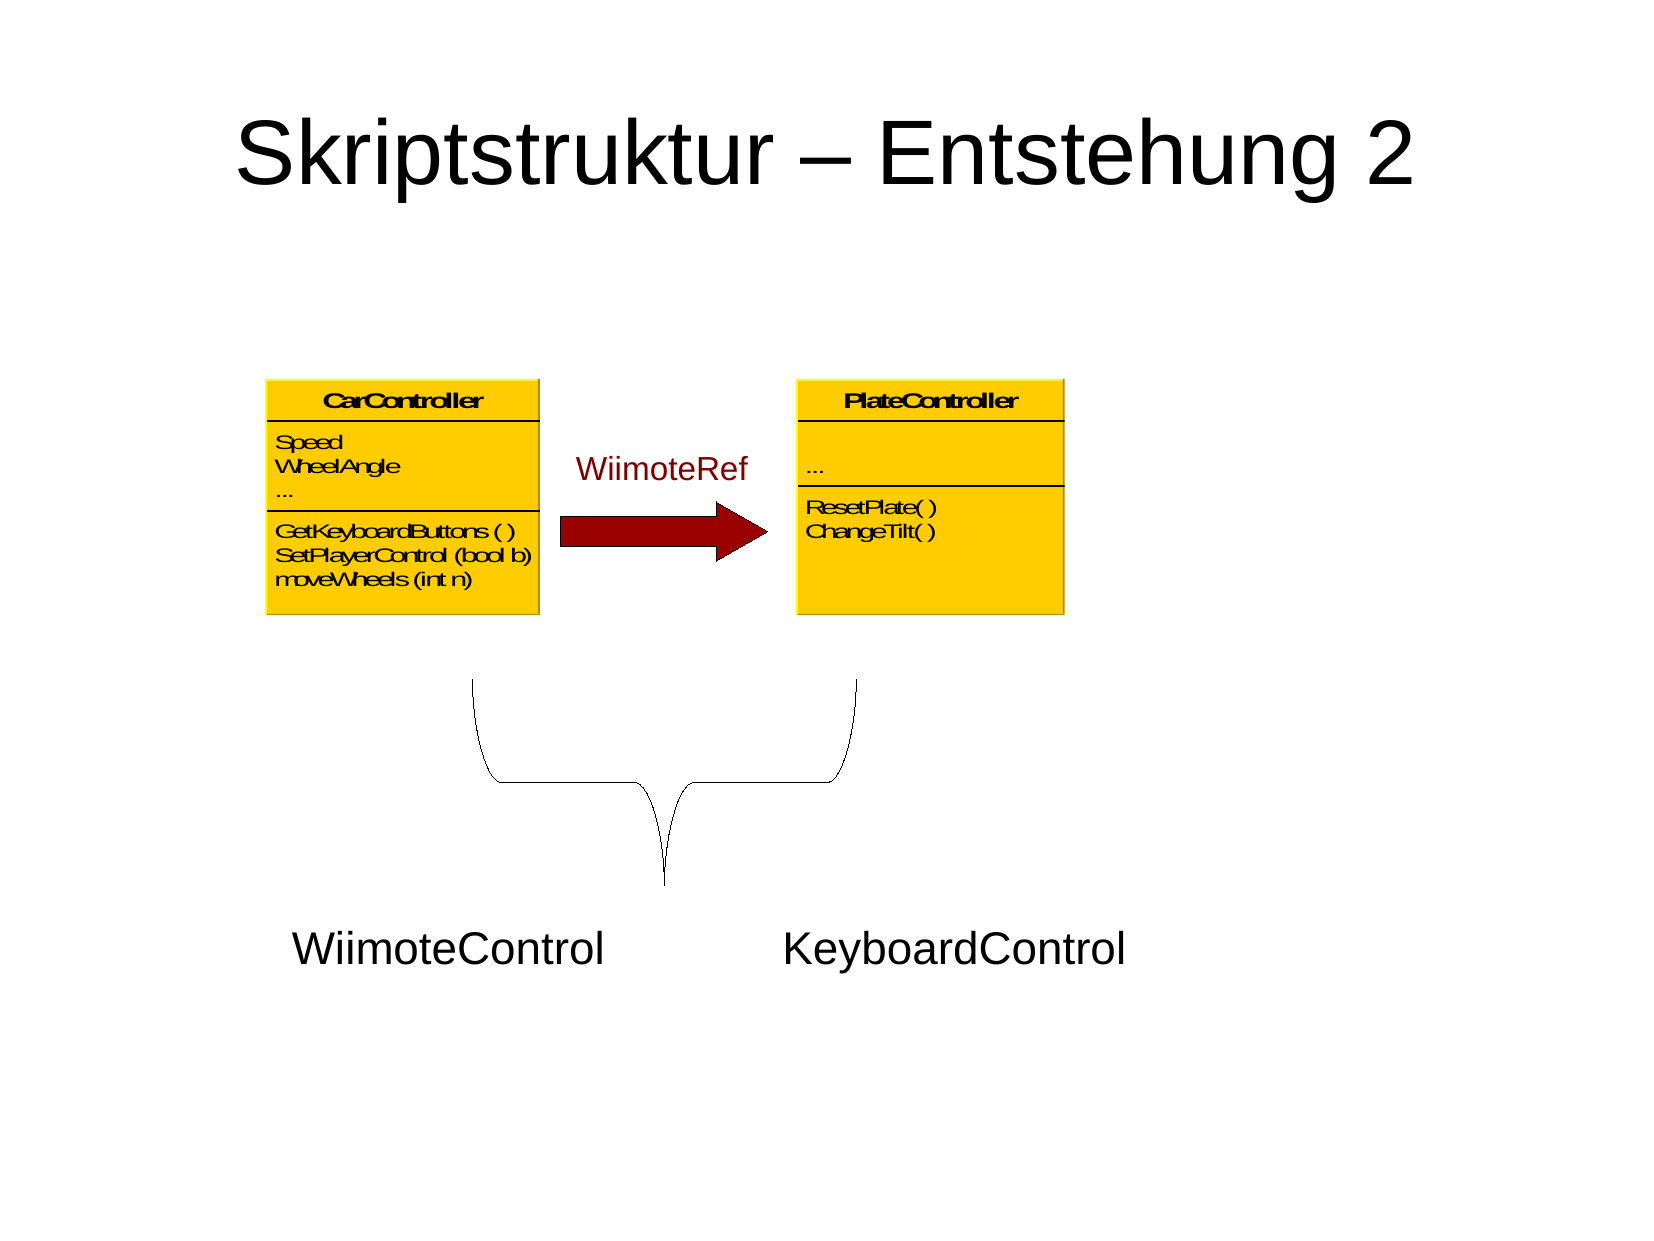

# Skriptstruktur – Entstehung 2
WiimoteRef
WiimoteControl
KeyboardControl